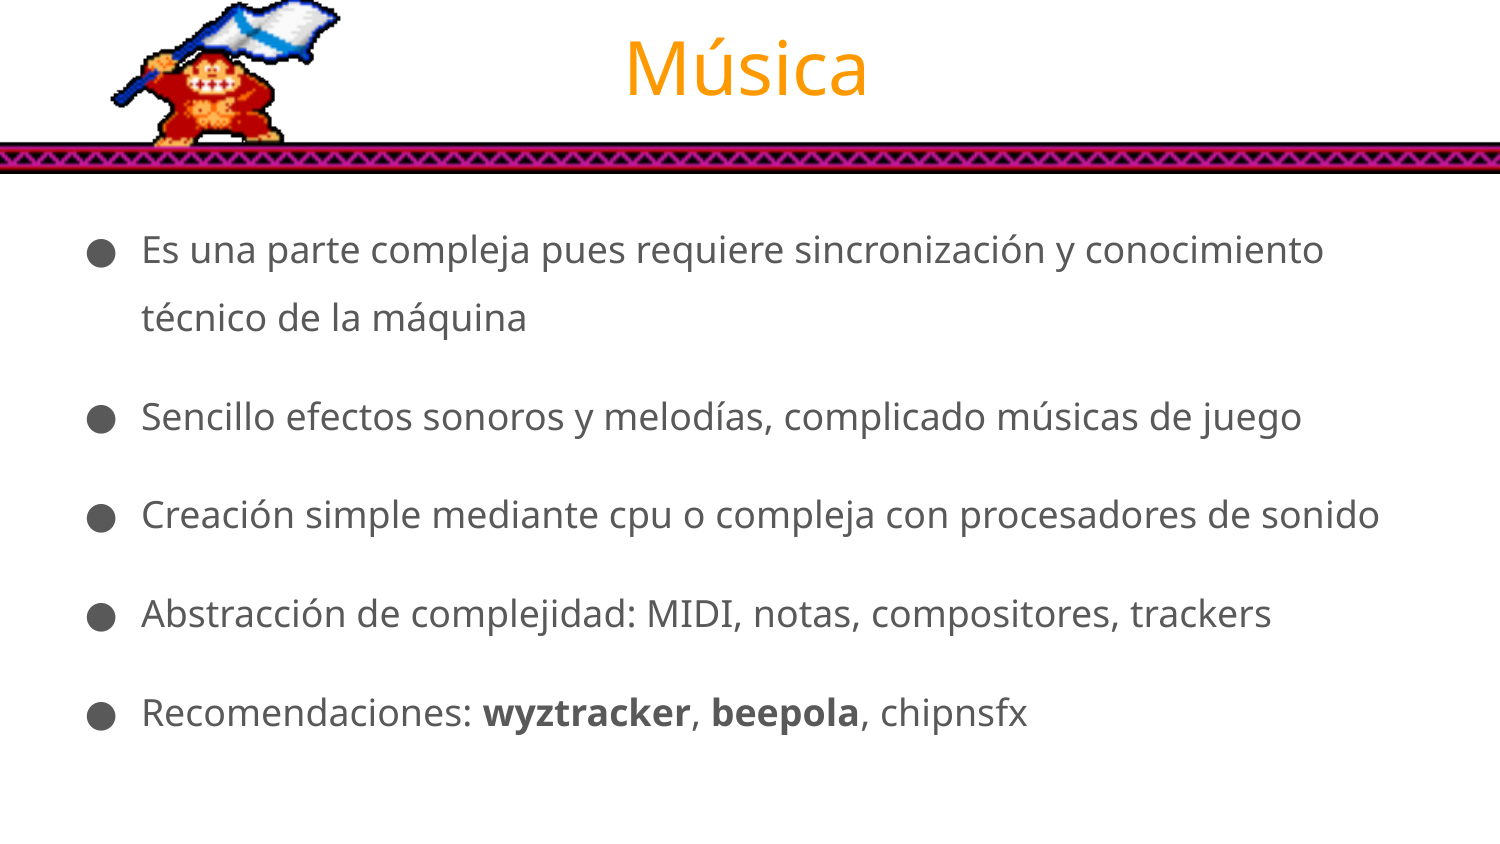

# Música
Es una parte compleja pues requiere sincronización y conocimiento técnico de la máquina
Sencillo efectos sonoros y melodías, complicado músicas de juego
Creación simple mediante cpu o compleja con procesadores de sonido
Abstracción de complejidad: MIDI, notas, compositores, trackers
Recomendaciones: wyztracker, beepola, chipnsfx